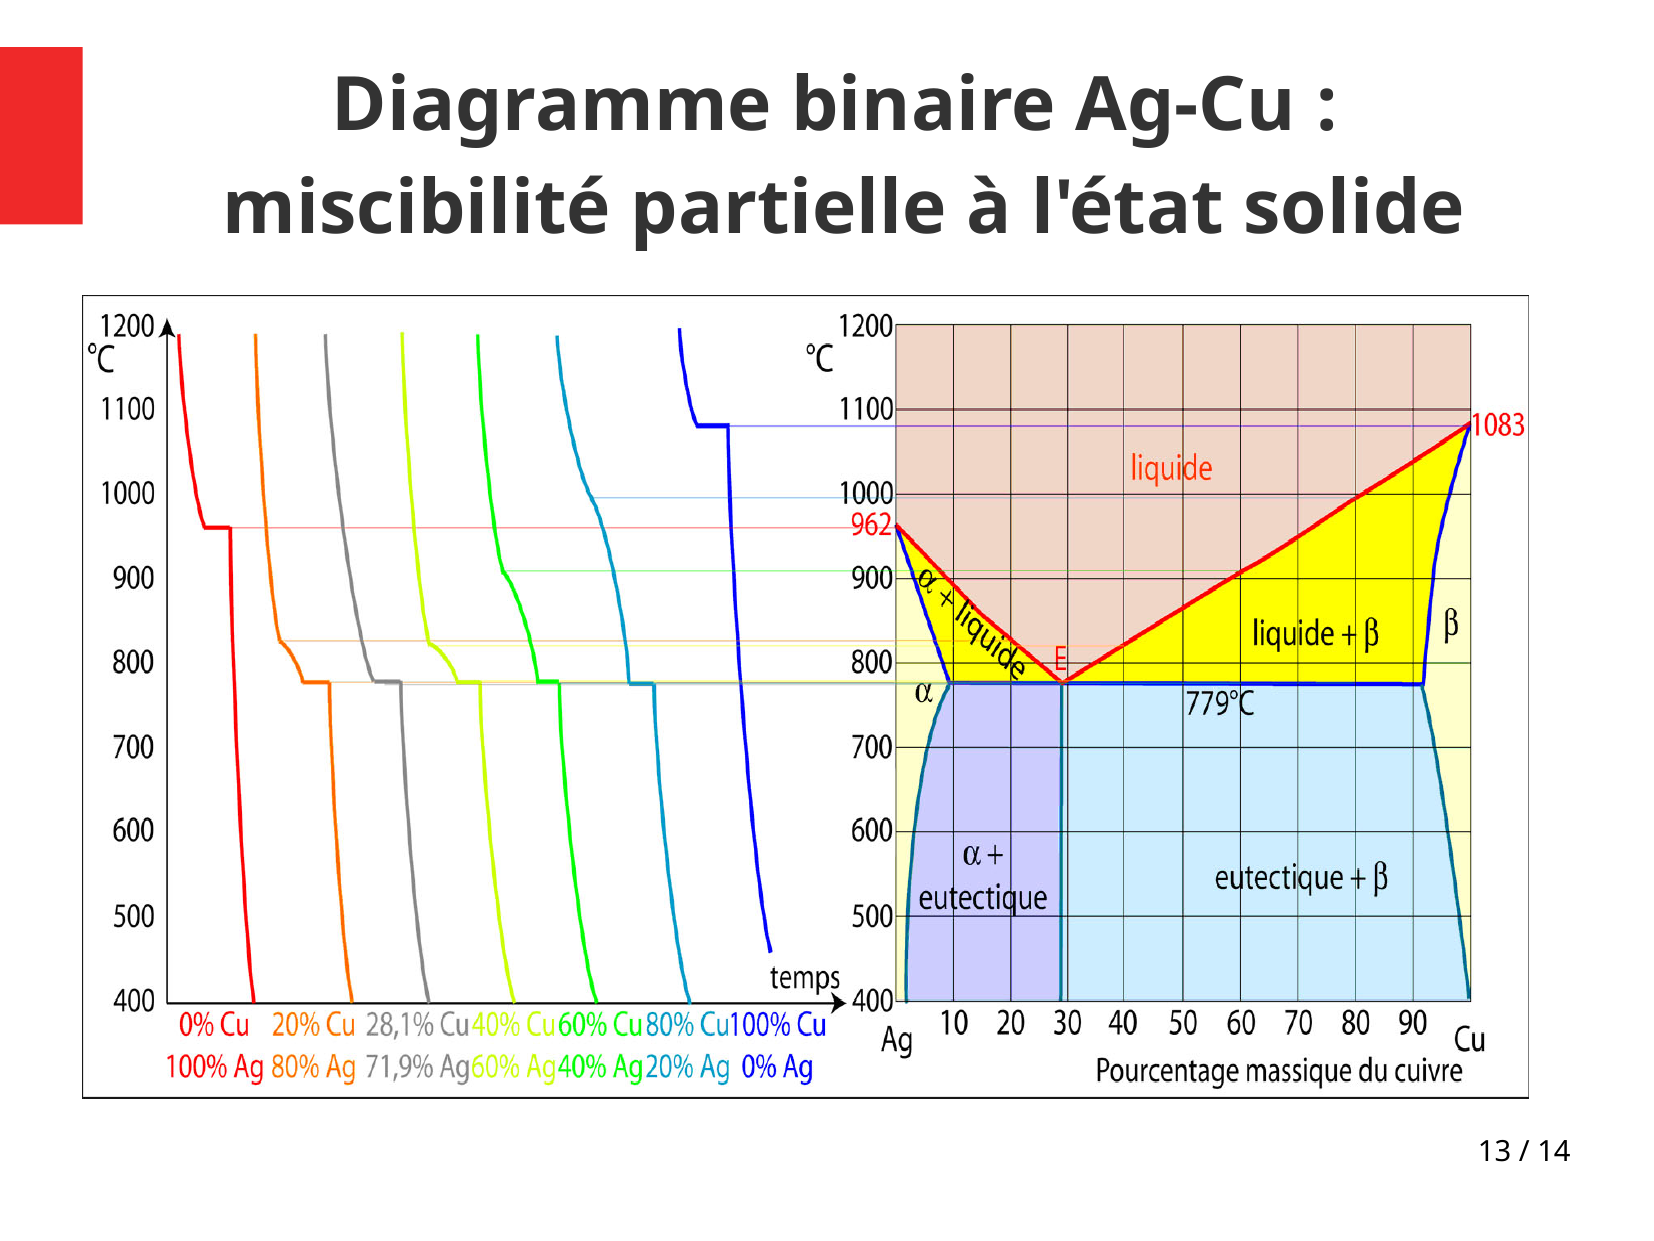

# Diagramme binaire Ag-Cu : miscibilité partielle à l'état solide
13